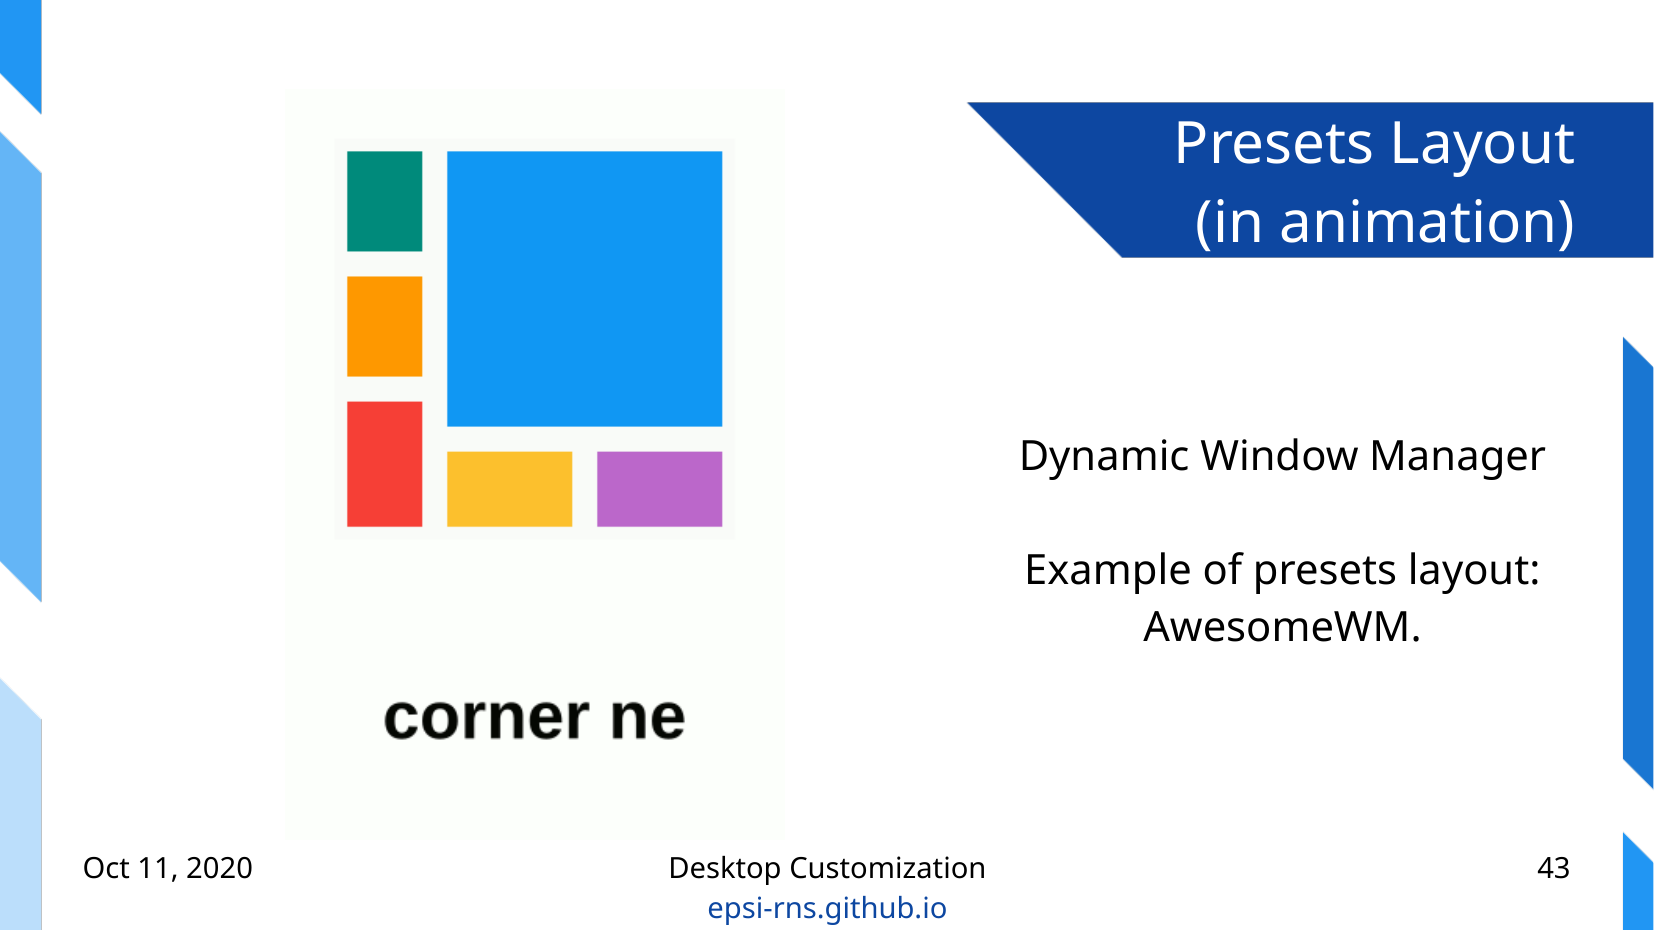

# Presets Layout (in animation)
Dynamic Window Manager
Example of presets layout: AwesomeWM.
Oct 11, 2020
Desktop Customization
43